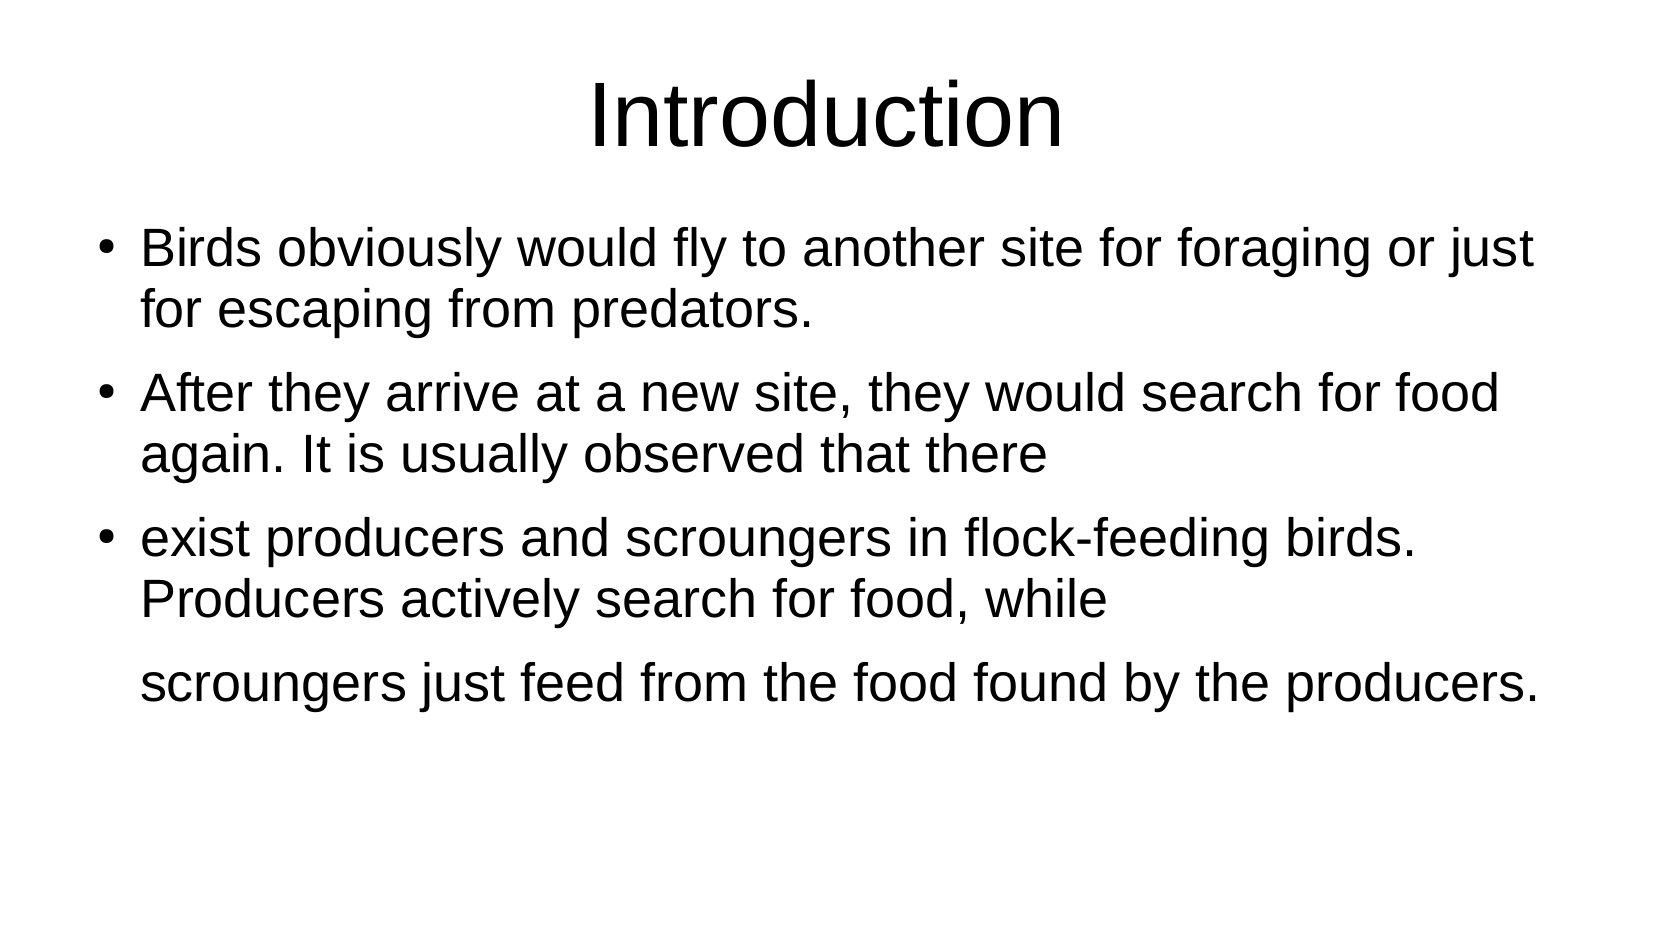

# Introduction
Birds obviously would fly to another site for foraging or just for escaping from predators.
After they arrive at a new site, they would search for food again. It is usually observed that there
exist producers and scroungers in flock-feeding birds. Producers actively search for food, while
scroungers just feed from the food found by the producers.